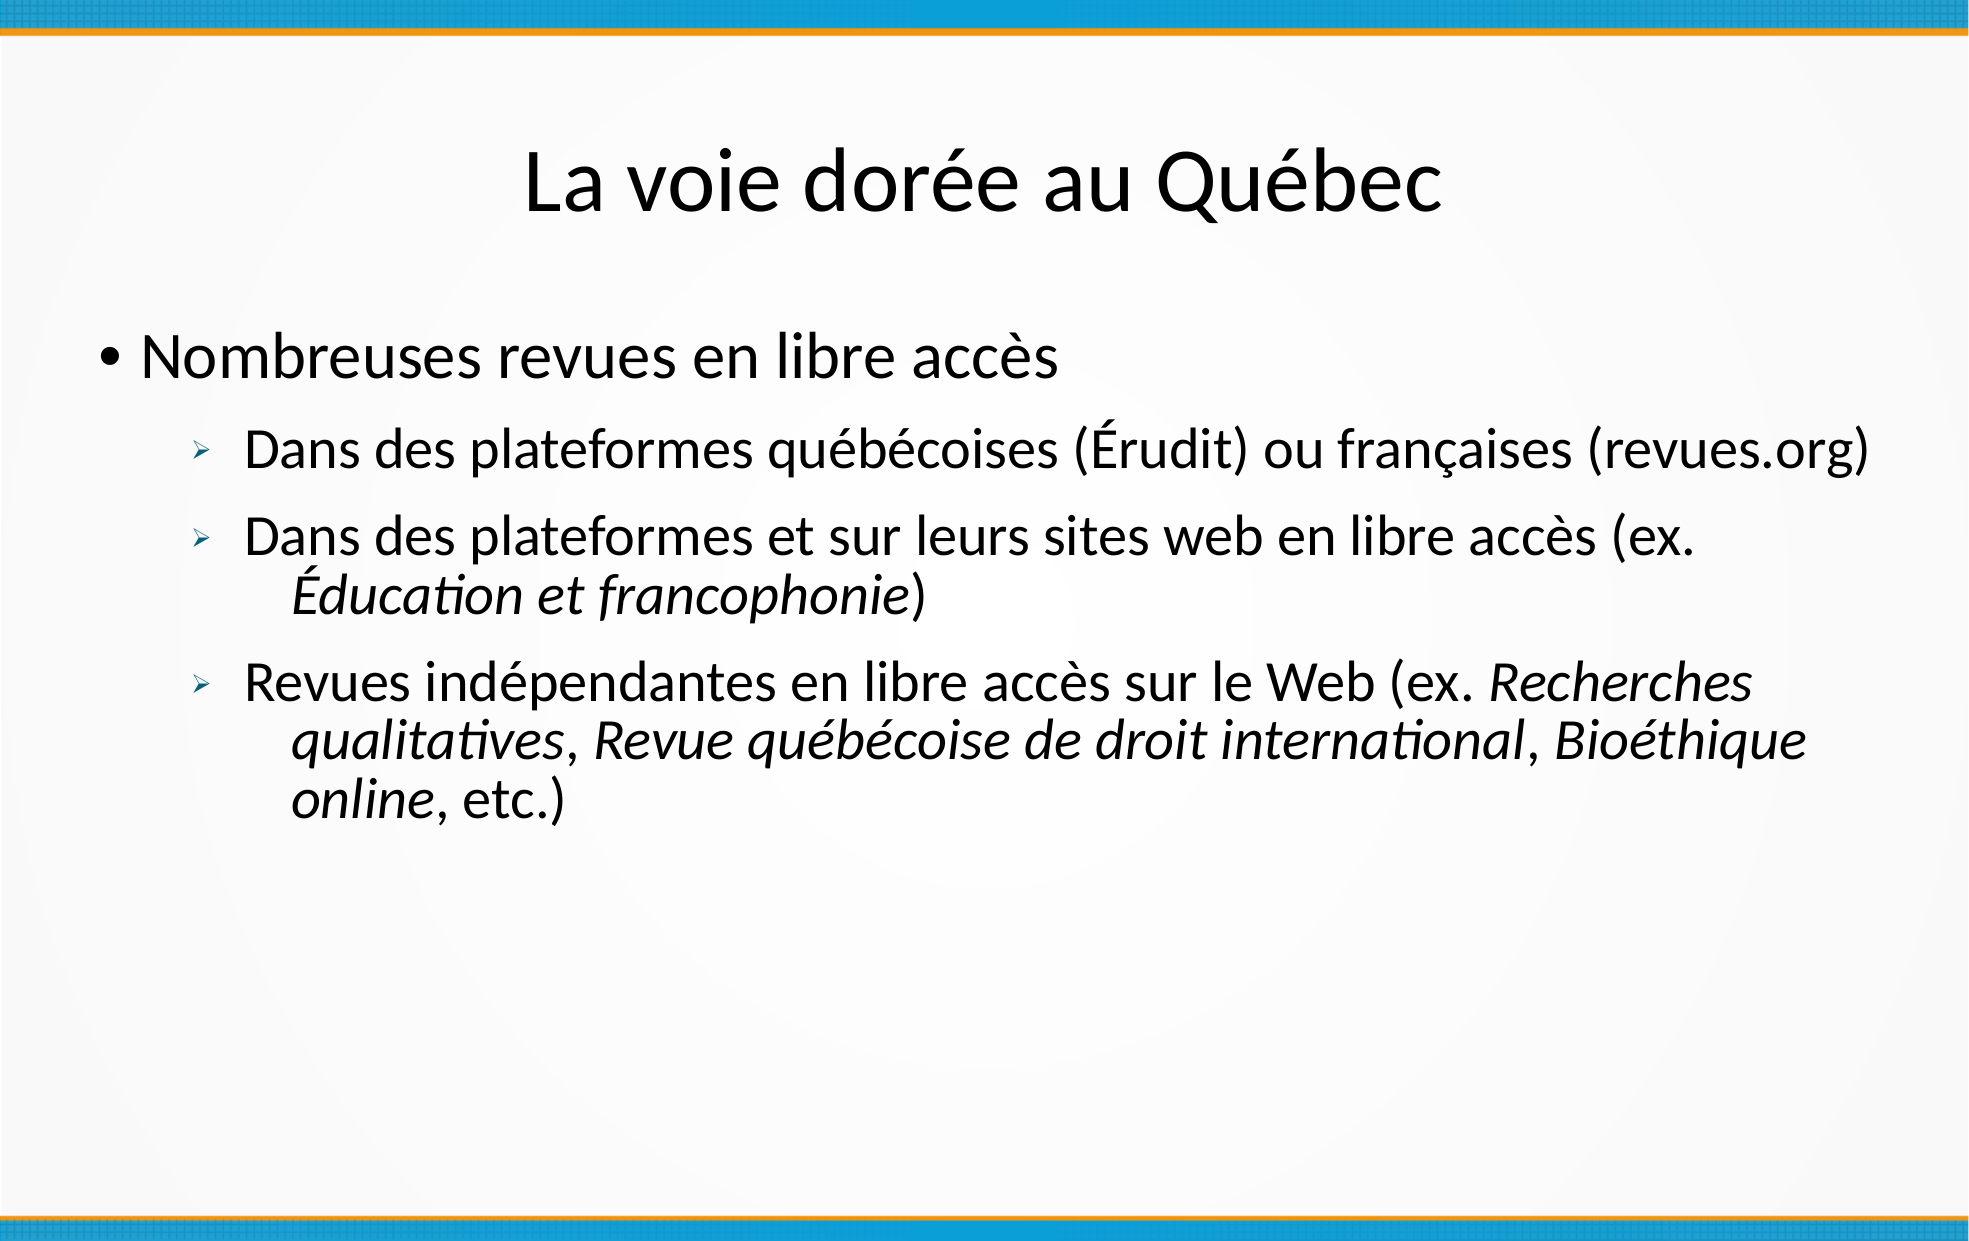

# La voie dorée au Québec
• Nombreuses revues en libre accès
Dans des plateformes québécoises (Érudit) ou françaises (revues.org)
Dans des plateformes et sur leurs sites web en libre accès (ex. Éducation et francophonie)
Revues indépendantes en libre accès sur le Web (ex. Recherches qualitatives, Revue québécoise de droit international, Bioéthique online, etc.)